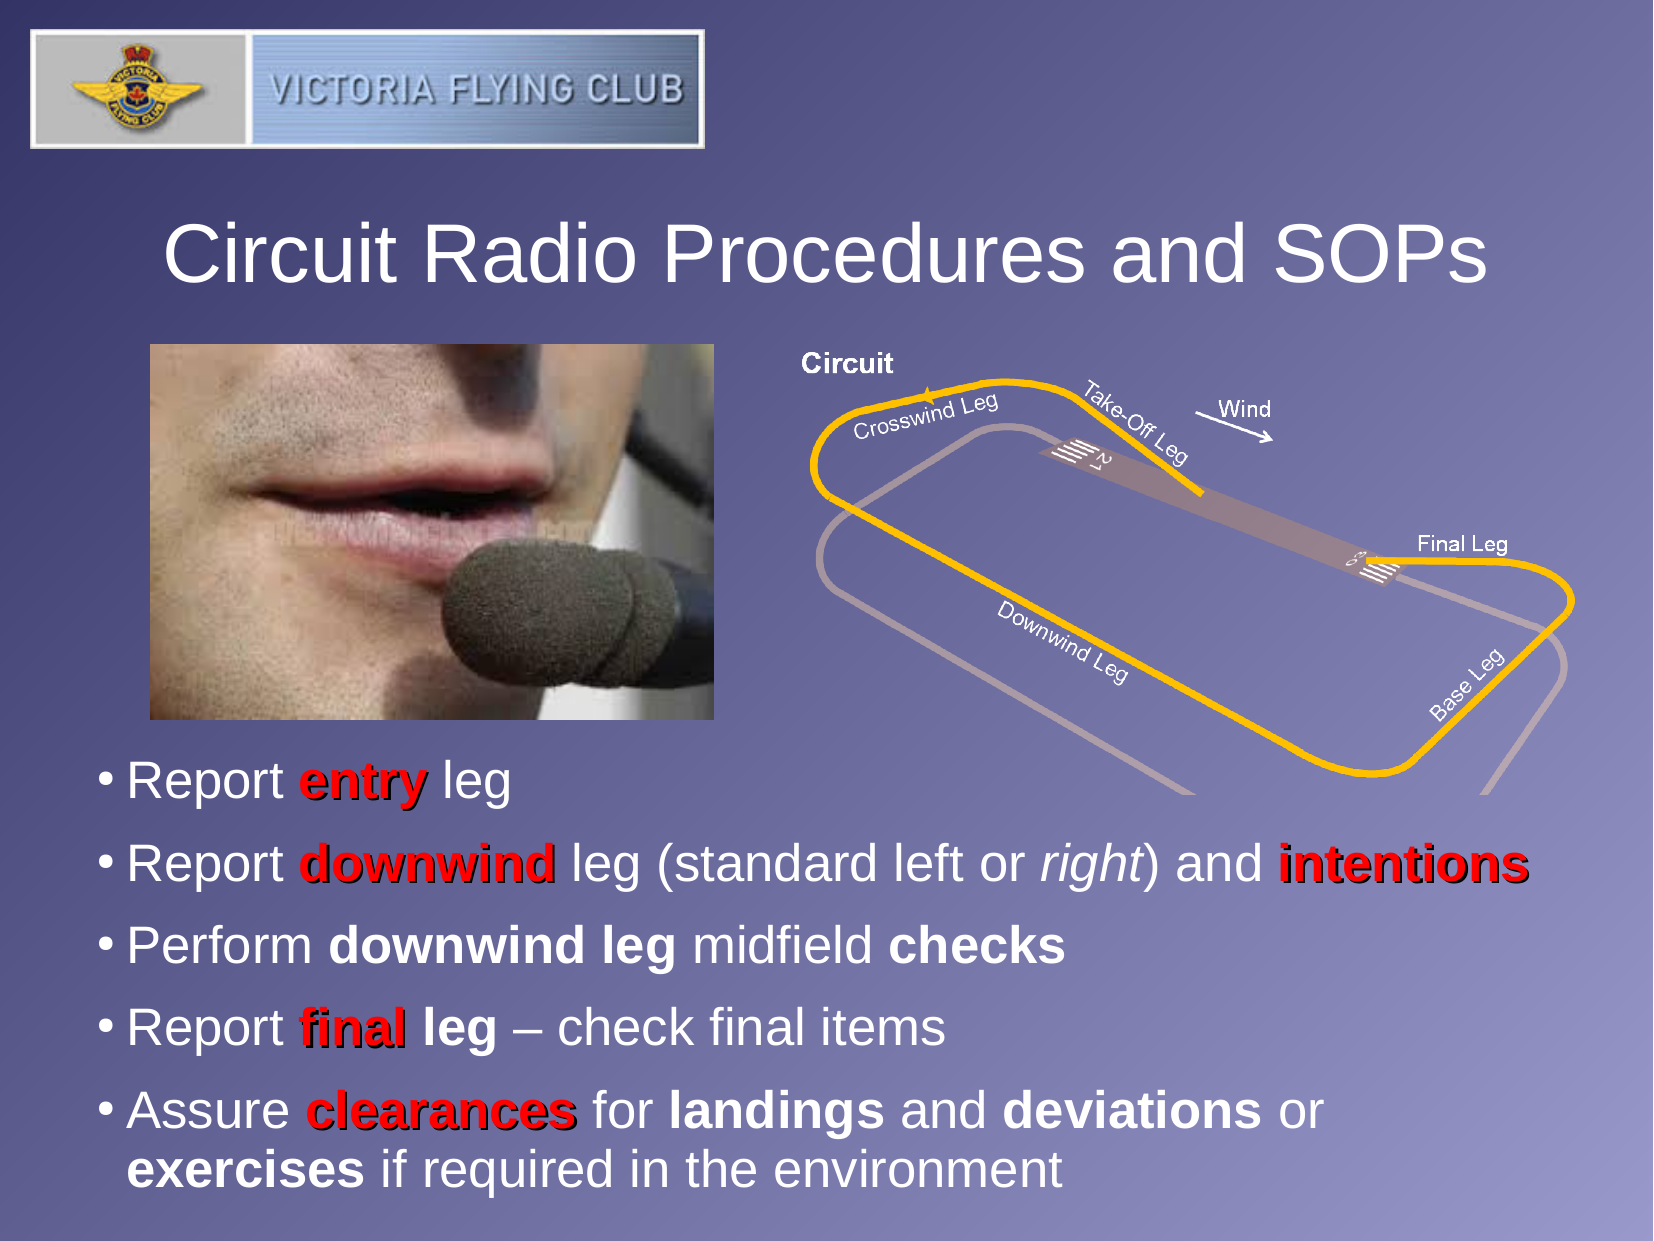

# Circuit Radio Procedures and SOPs
Report entry leg
Report downwind leg (standard left or right) and intentions
Perform downwind leg midfield checks
Report final leg – check final items
Assure clearances for landings and deviations or exercises if required in the environment